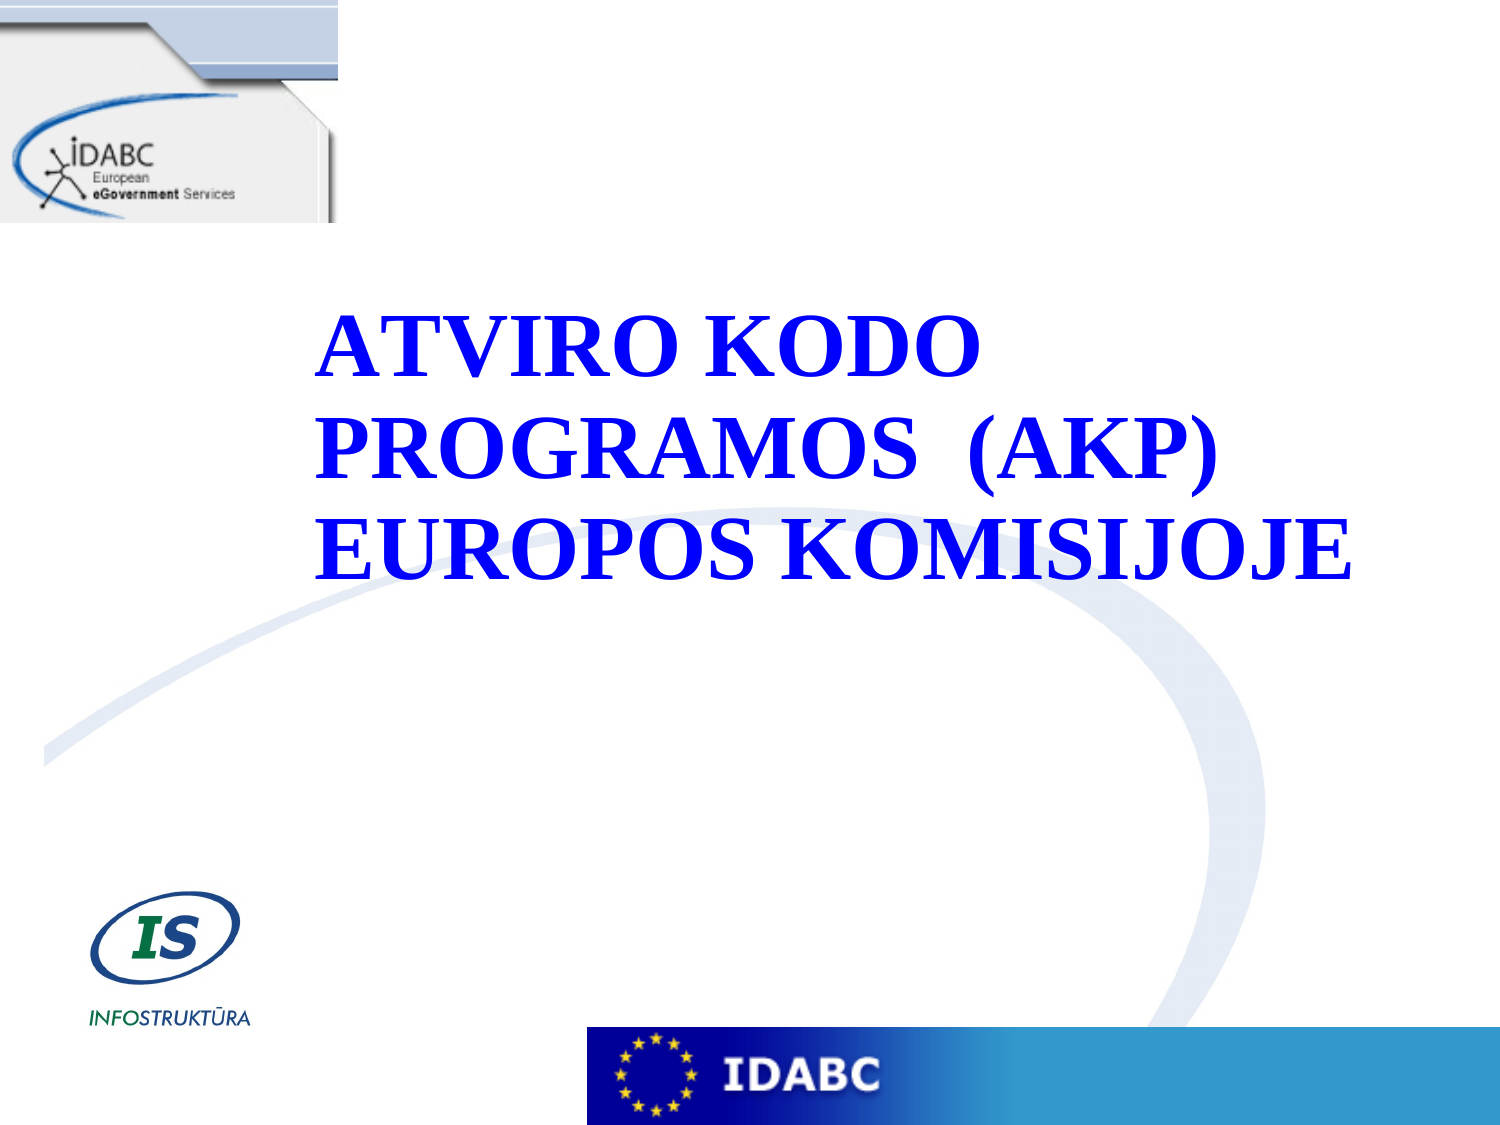

ATVIRO KODO PROGRAMOS (AKP) EUROPOS KOMISIJOJE
#